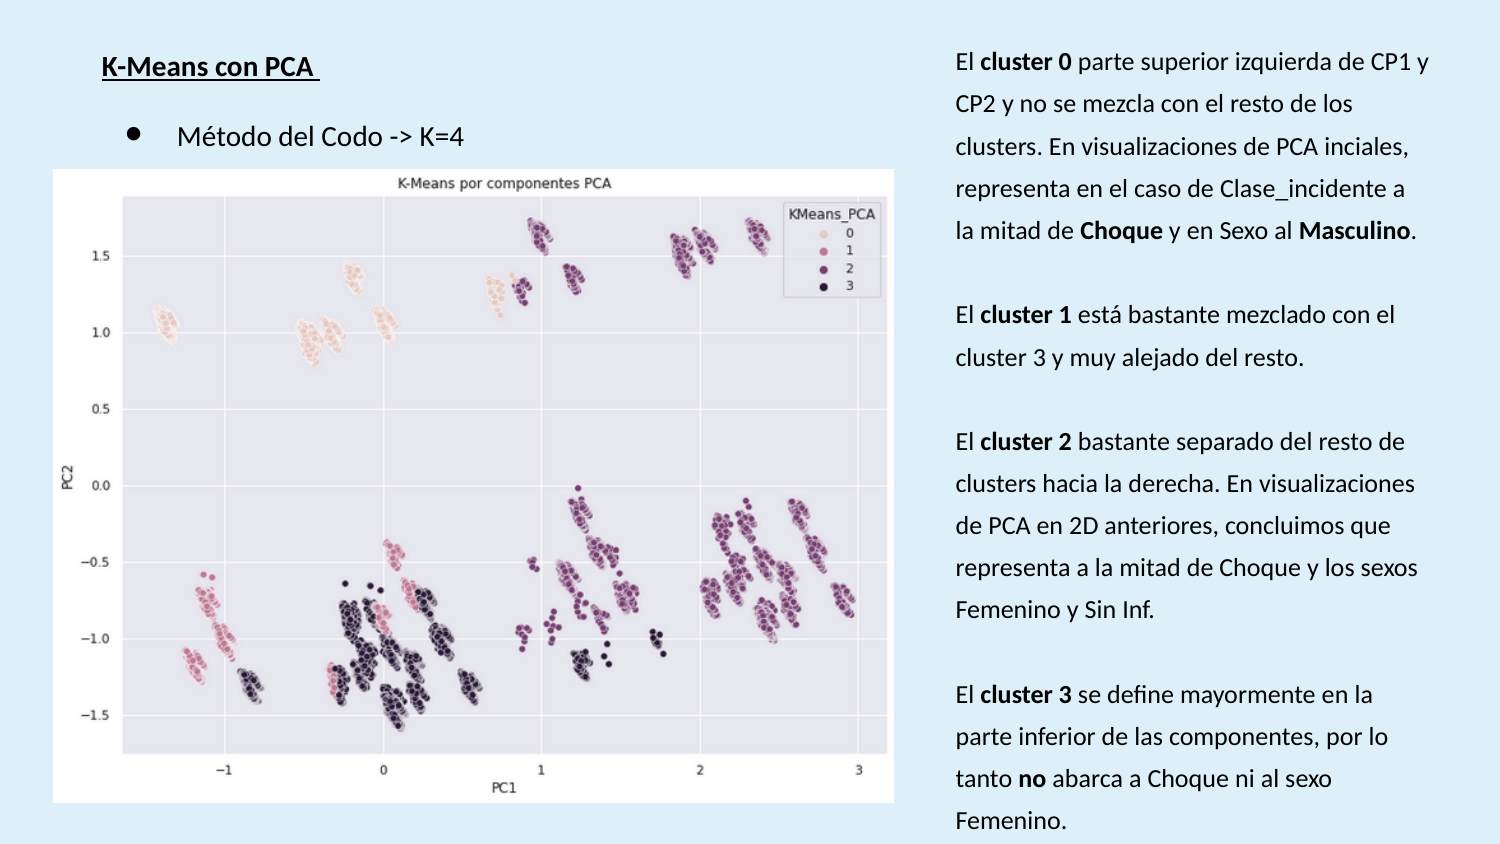

El cluster 0 parte superior izquierda de CP1 y CP2 y no se mezcla con el resto de los clusters. En visualizaciones de PCA inciales, representa en el caso de Clase_incidente a la mitad de Choque y en Sexo al Masculino.
El cluster 1 está bastante mezclado con el cluster 3 y muy alejado del resto.
El cluster 2 bastante separado del resto de clusters hacia la derecha. En visualizaciones de PCA en 2D anteriores, concluimos que representa a la mitad de Choque y los sexos Femenino y Sin Inf.
El cluster 3 se define mayormente en la parte inferior de las componentes, por lo tanto no abarca a Choque ni al sexo Femenino.
K-Means con PCA
Método del Codo -> K=4